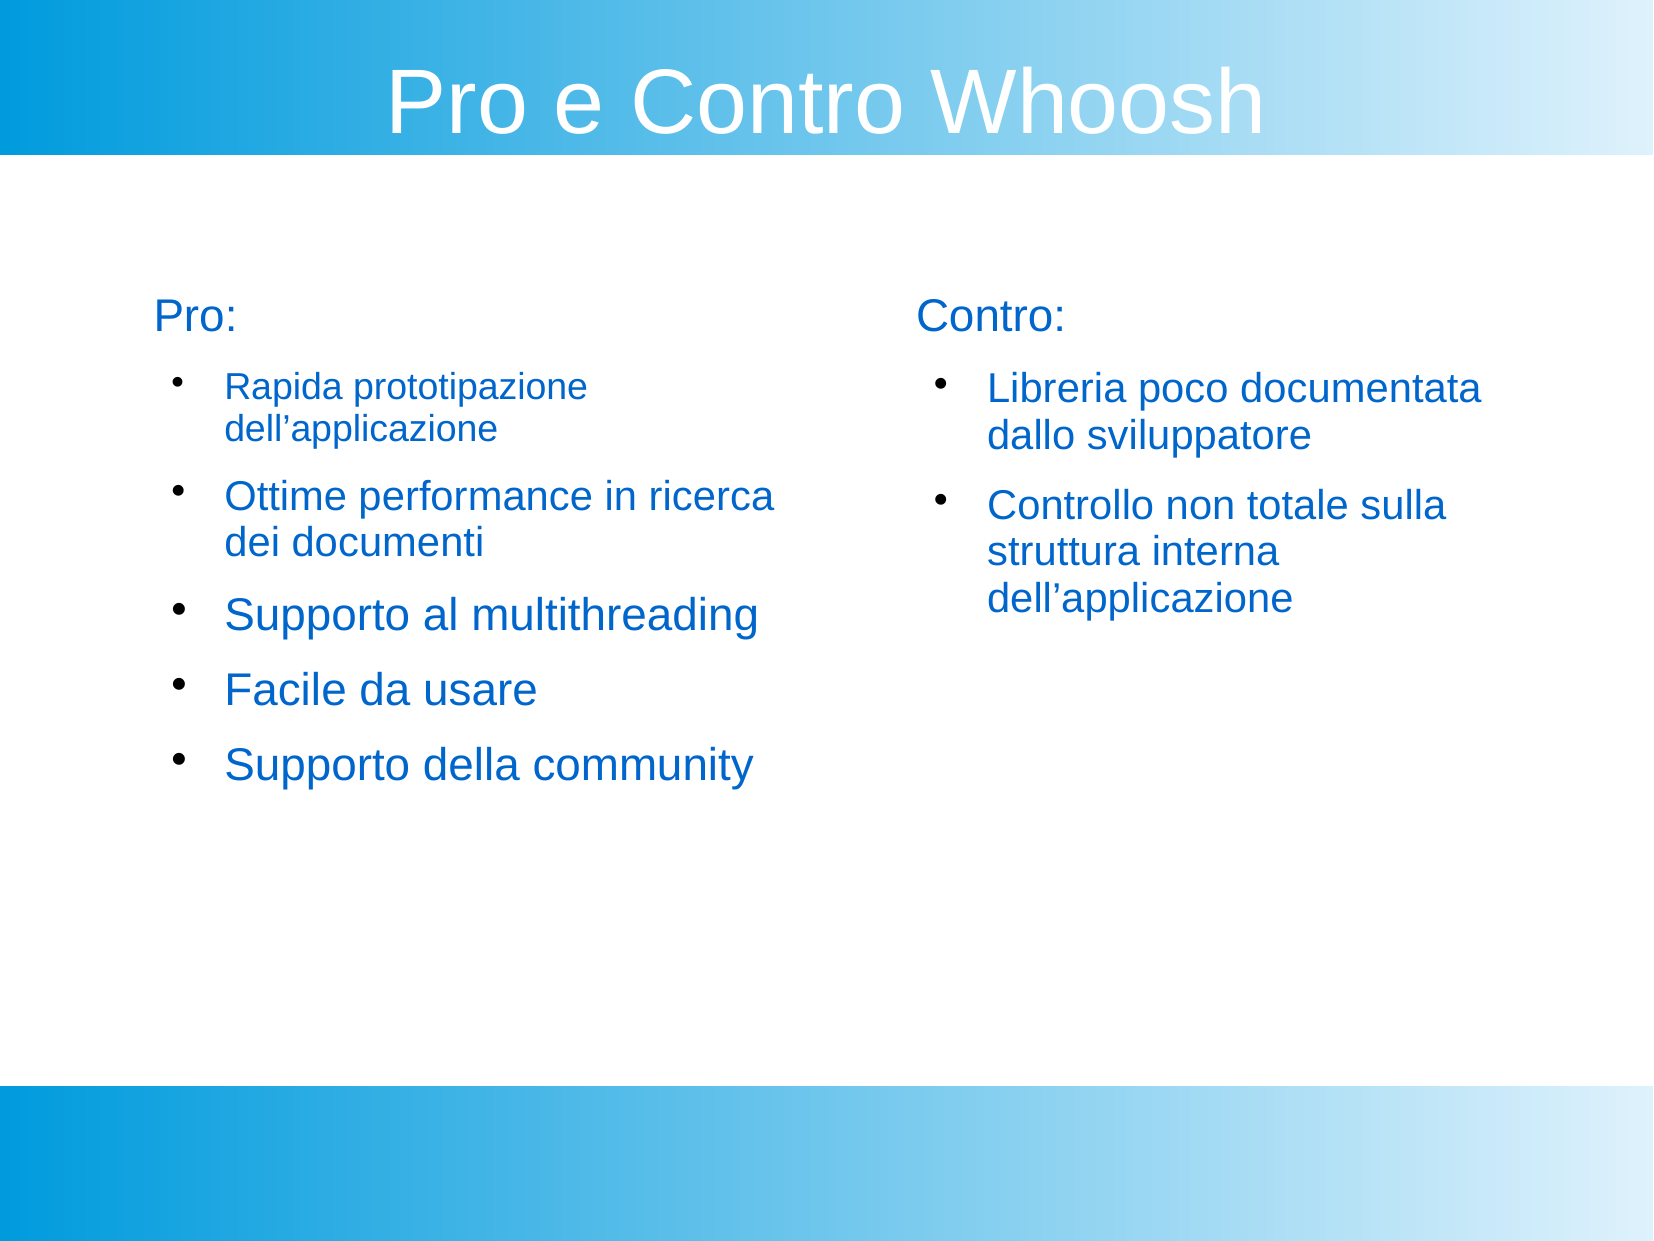

# Pro e Contro Whoosh
Pro:
Rapida prototipazione dell’applicazione
Ottime performance in ricerca dei documenti
Supporto al multithreading
Facile da usare
Supporto della community
Contro:
Libreria poco documentata dallo sviluppatore
Controllo non totale sulla struttura interna dell’applicazione